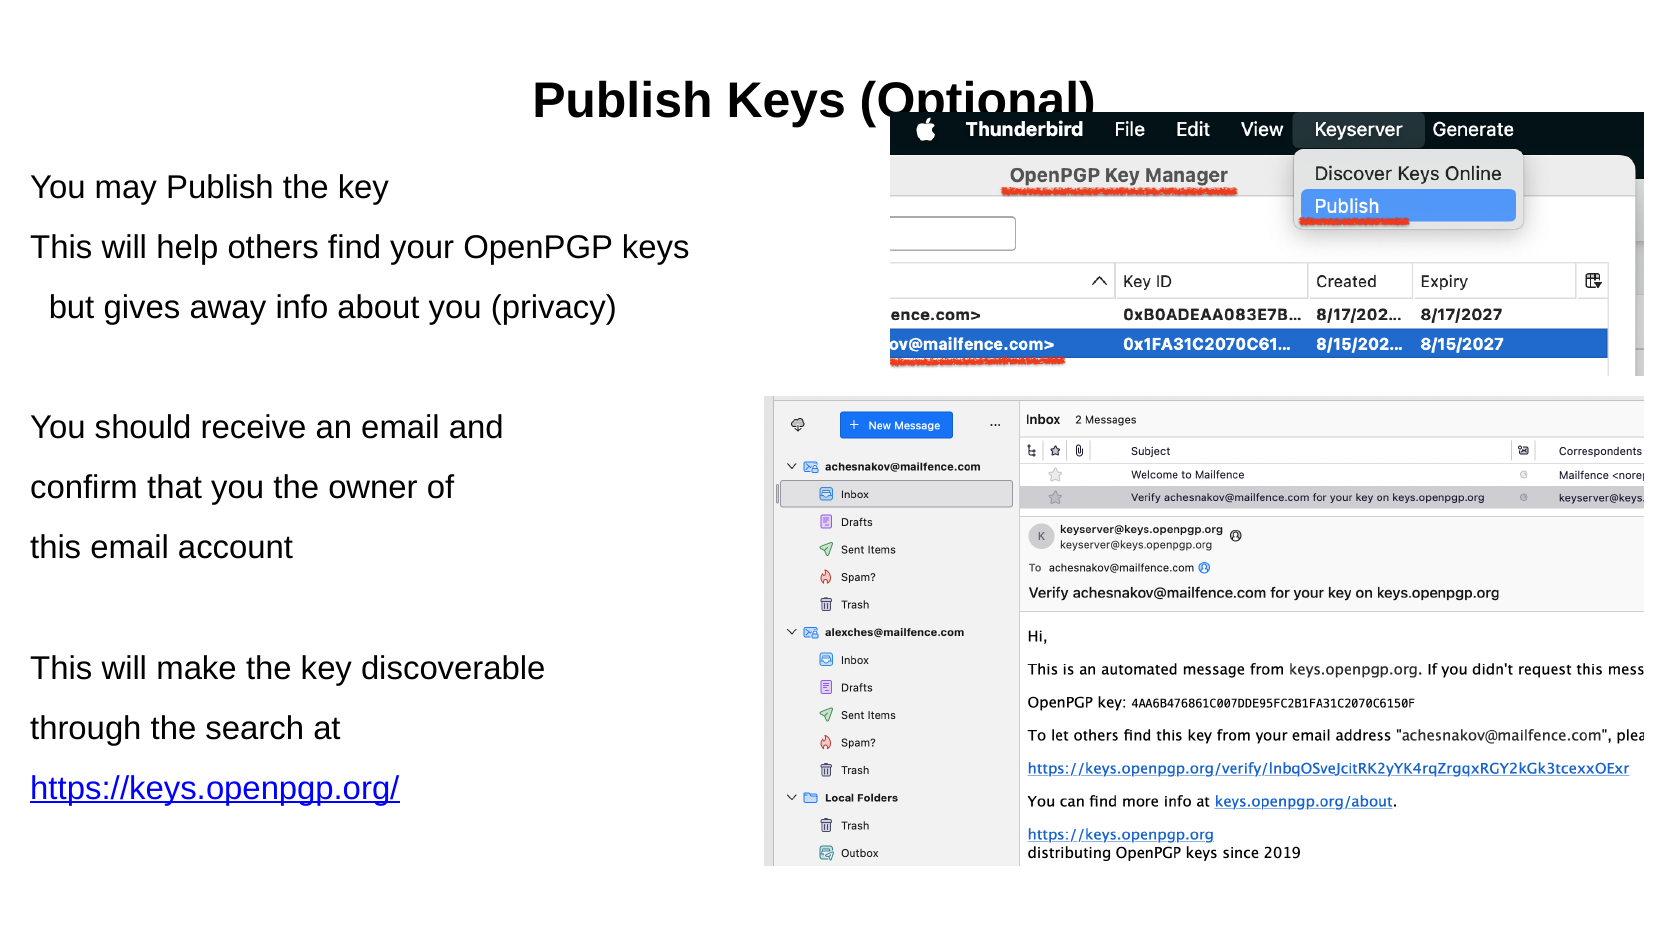

# Publish Keys (Optional)
You may Publish the key
This will help others find your OpenPGP keys
 but gives away info about you (privacy)
You should receive an email and
confirm that you the owner of
this email account
This will make the key discoverable
through the search at
https://keys.openpgp.org/